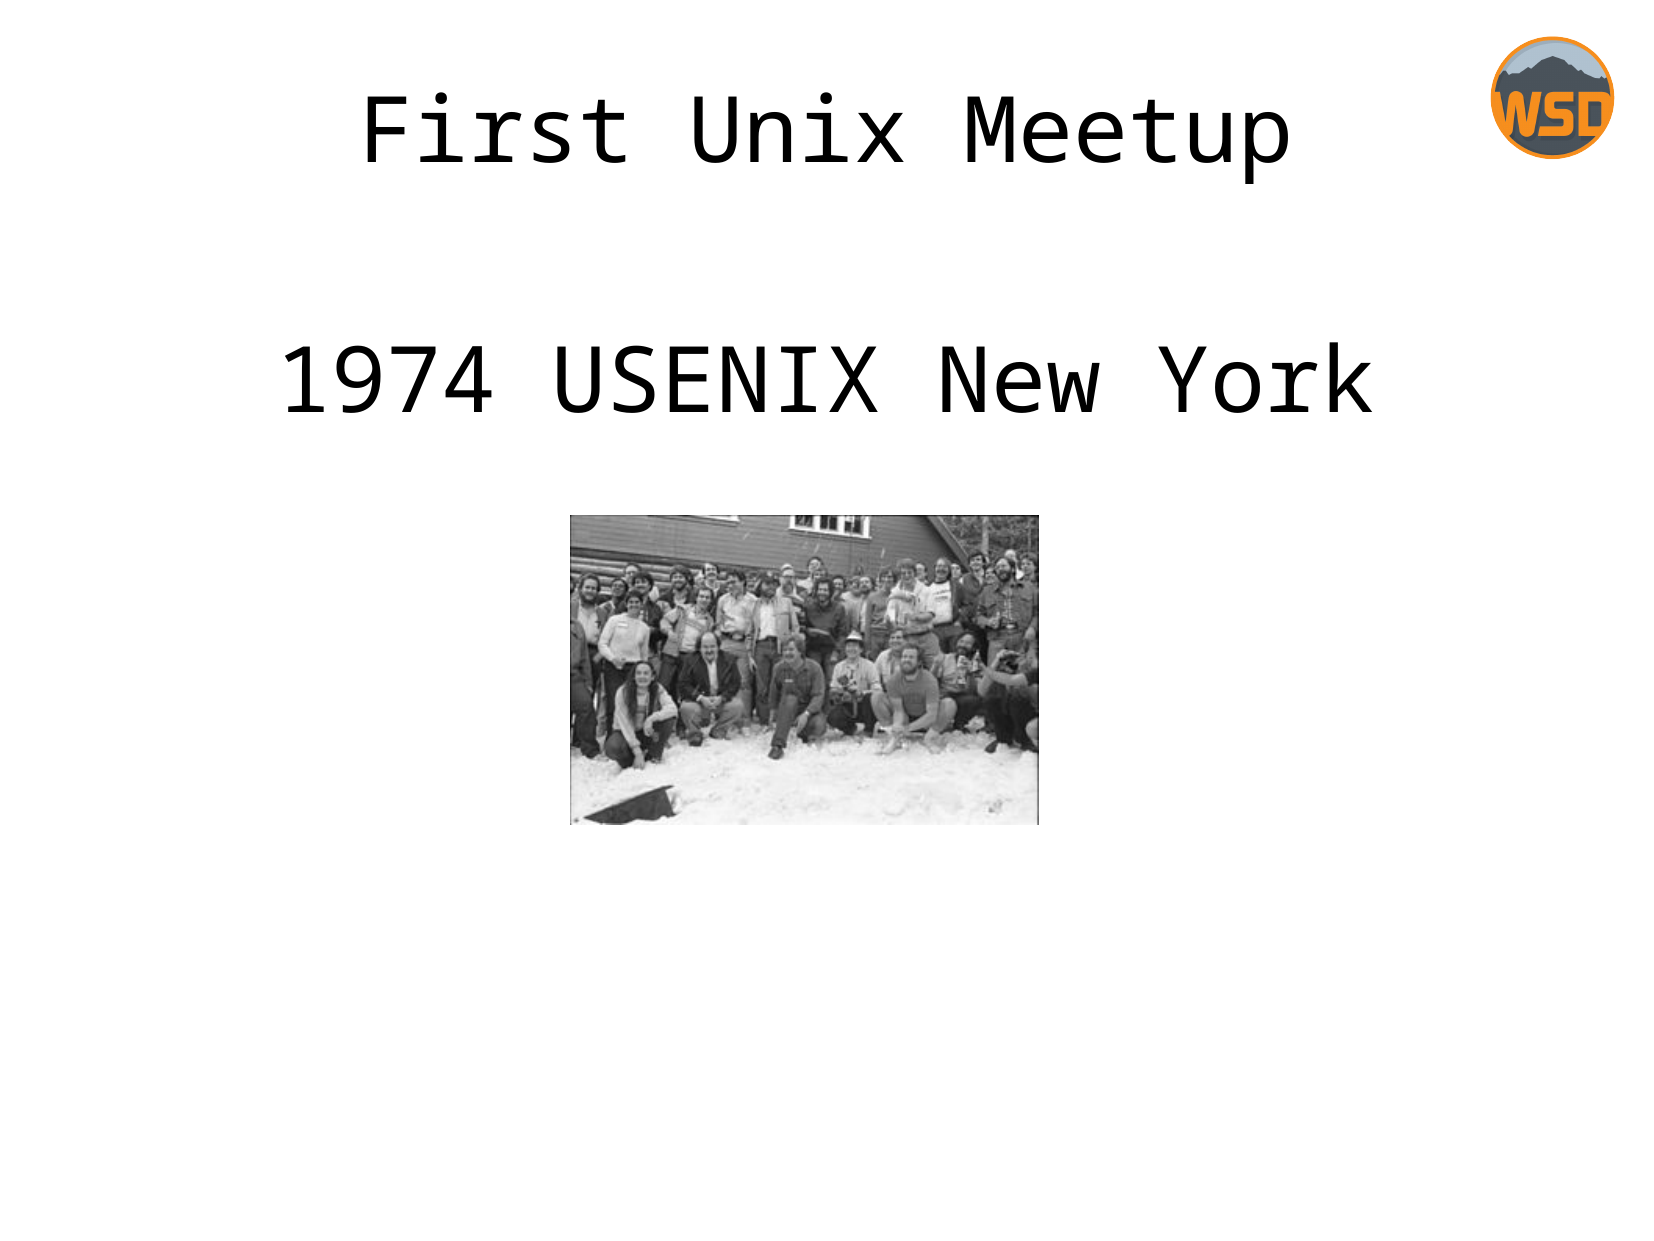

# First Unix Meetup 1974 USENIX New York